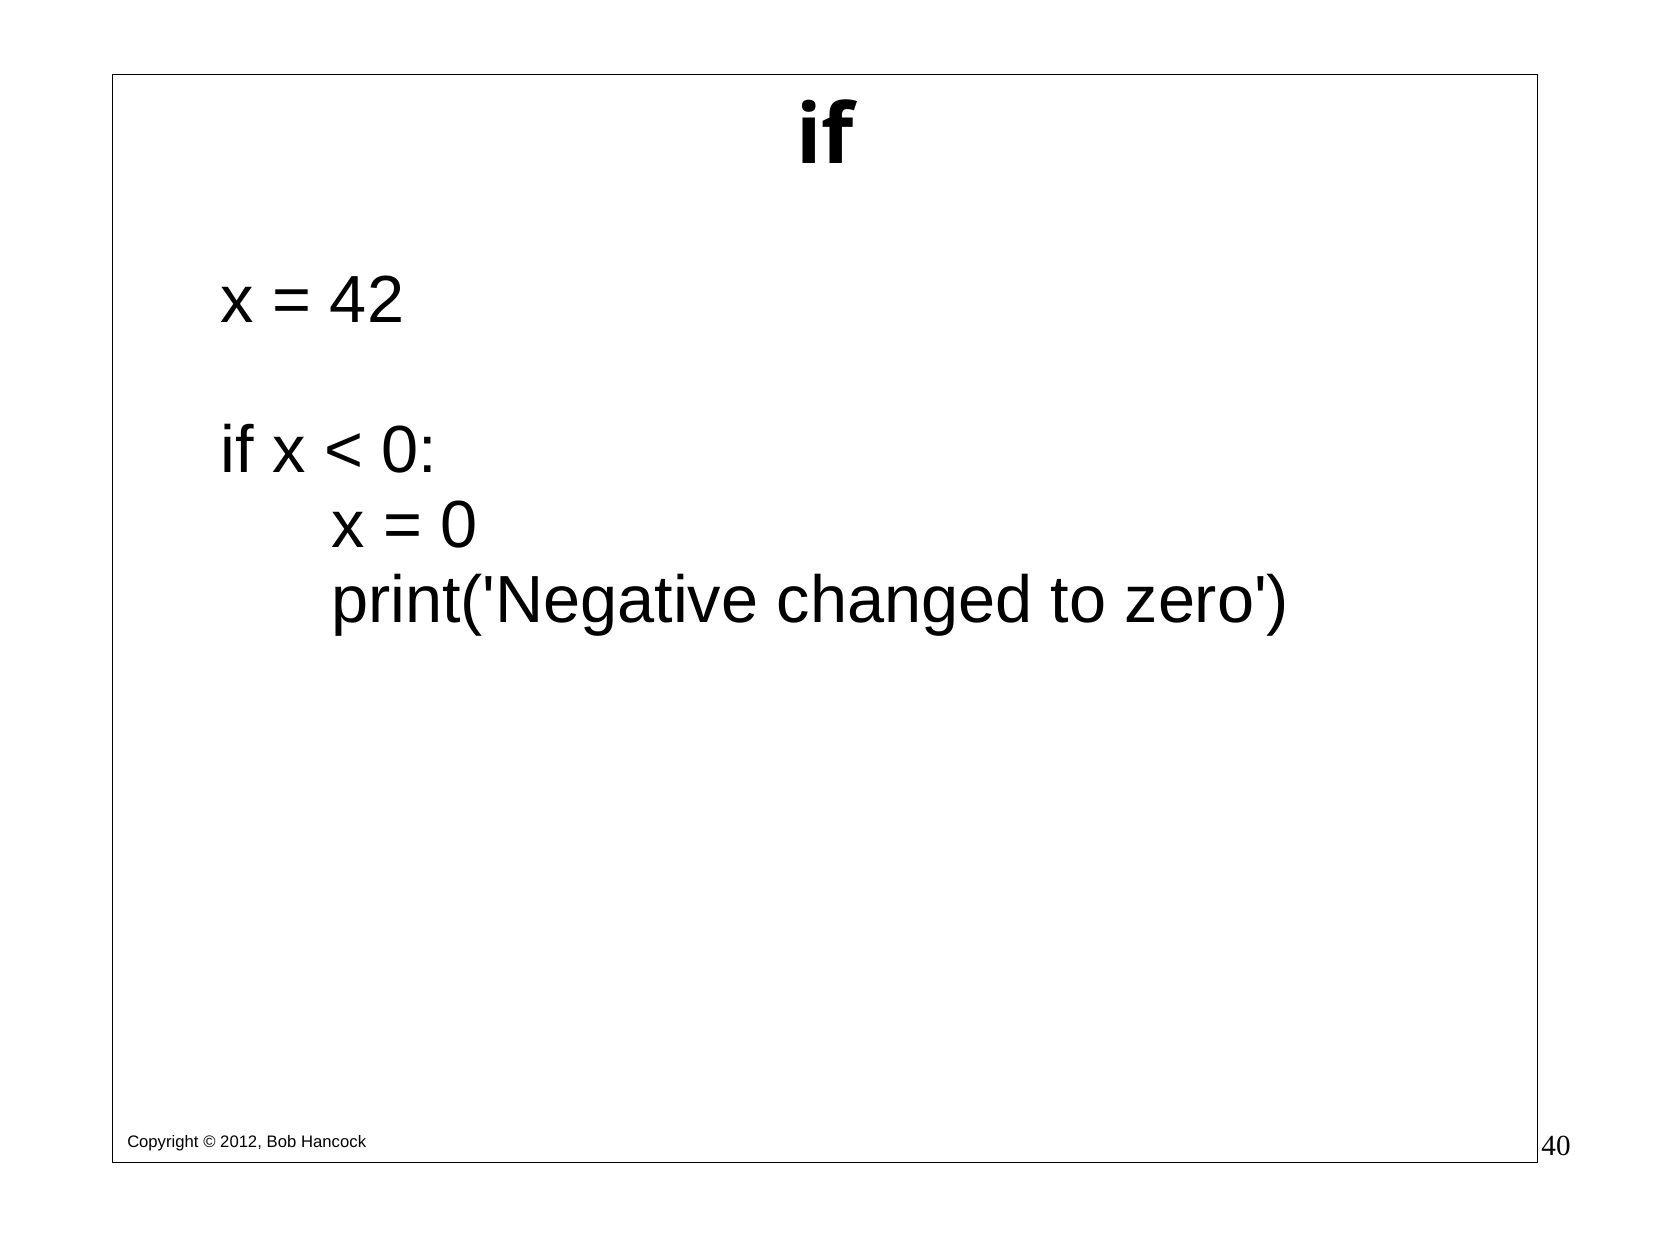

# if
x = 42
if x < 0:
 x = 0
 print('Negative changed to zero')
Copyright © 2012, Bob Hancock
40